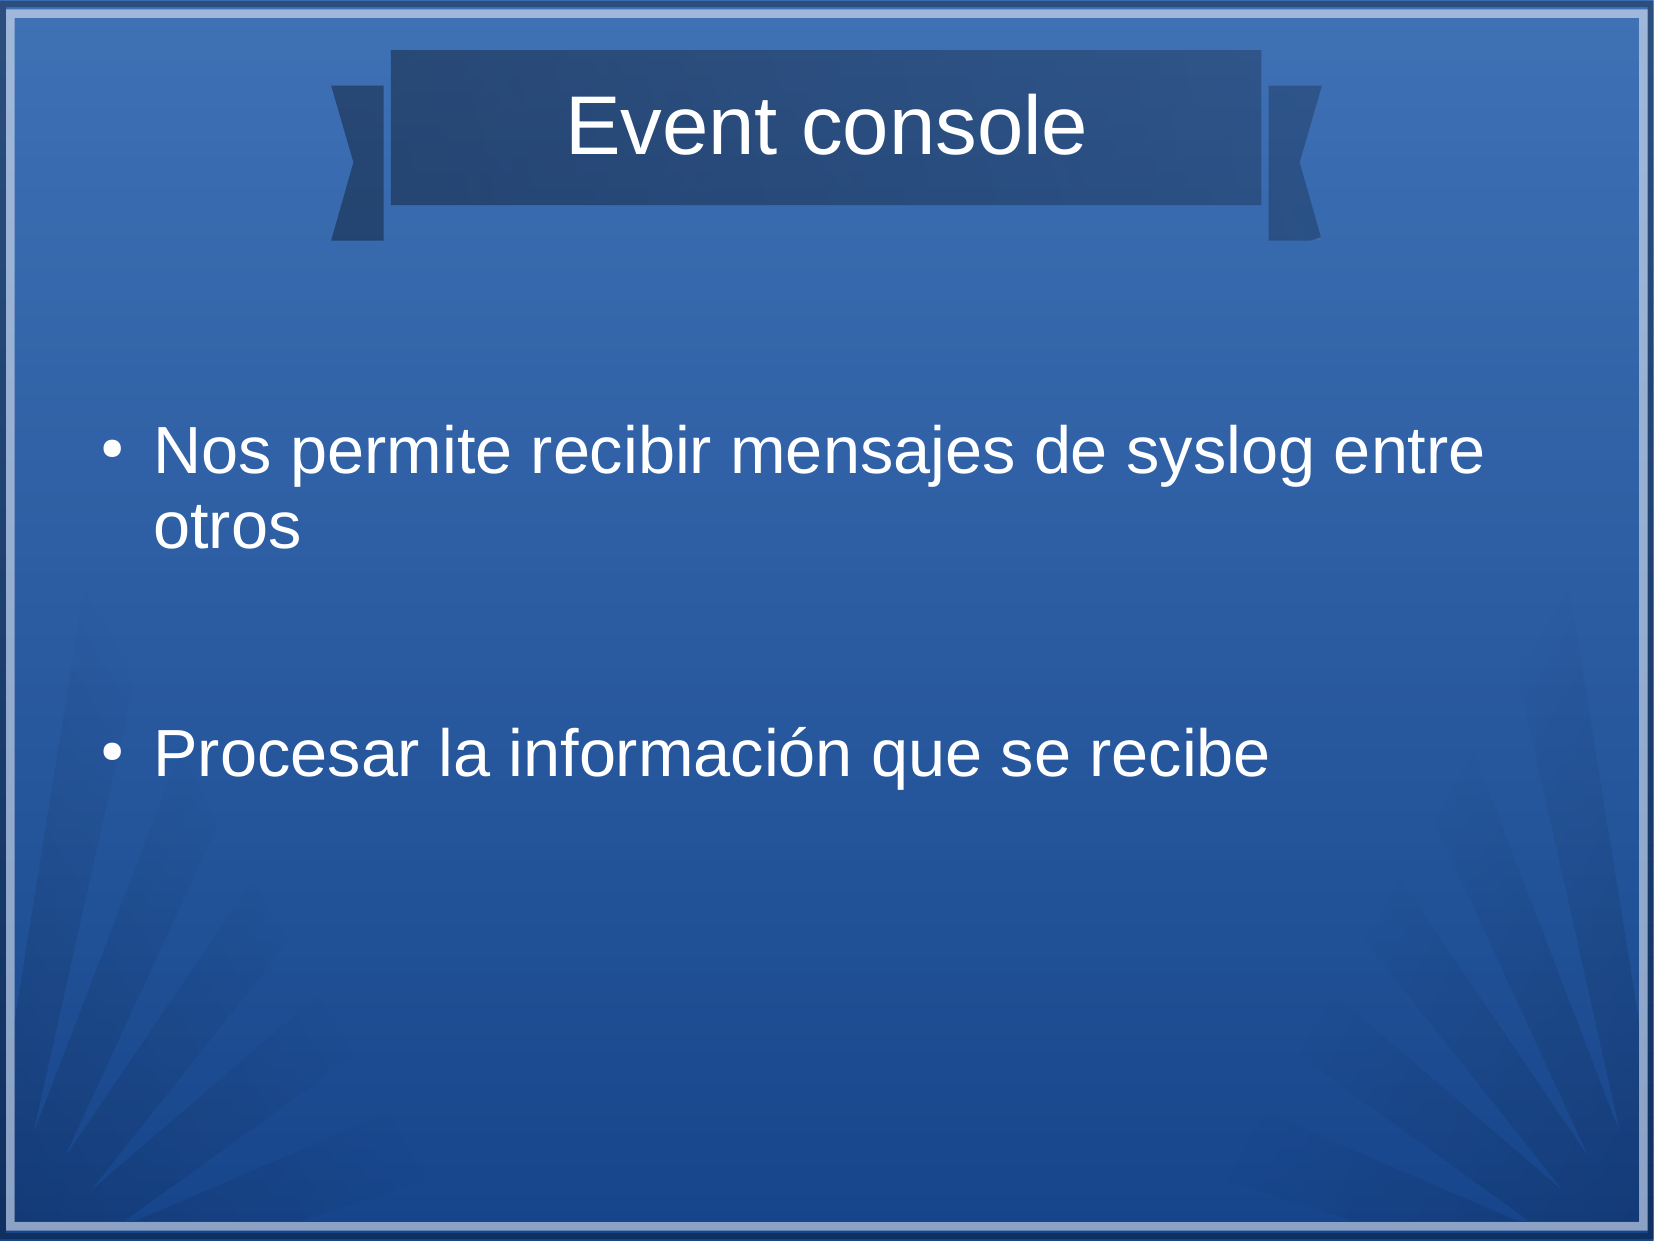

# Event console
Nos permite recibir mensajes de syslog entre otros
Procesar la información que se recibe